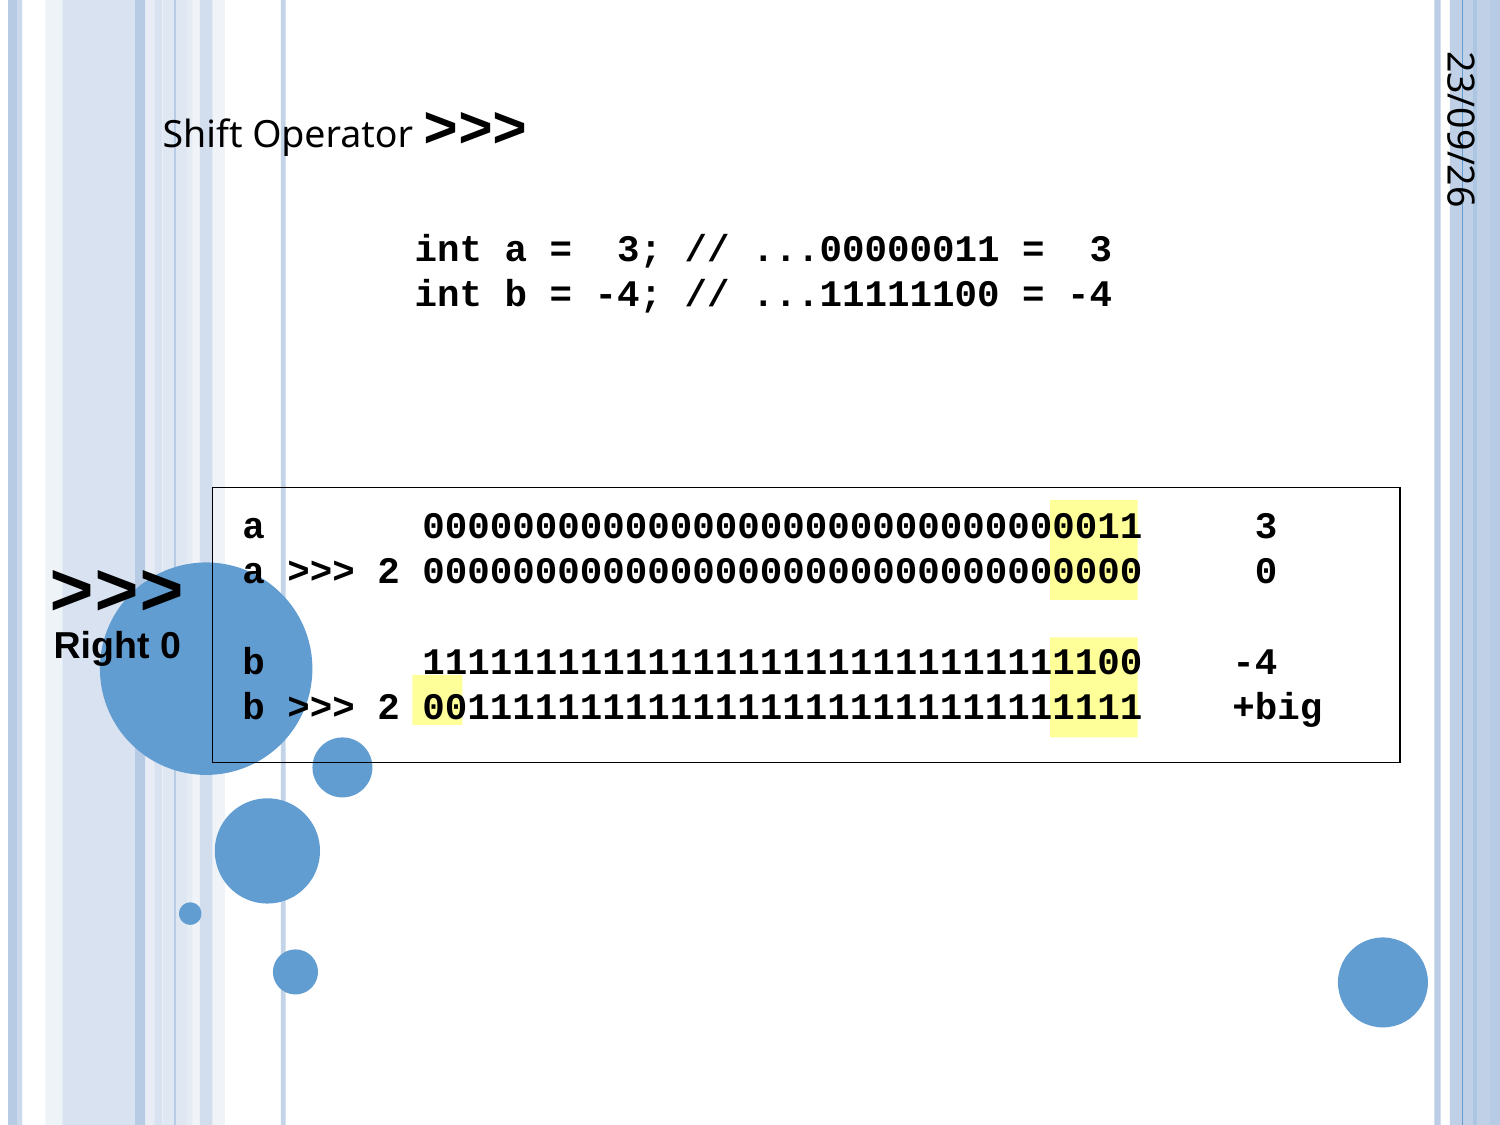

# Shift Operator >>>
int a = 3; // ...00000011 = 3
int b = -4; // ...11111100 = -4
a 00000000000000000000000000000011 3
a >>> 2 00000000000000000000000000000000 0
b 11111111111111111111111111111100 -4
b >>> 2 00111111111111111111111111111111 +big
>>>
Right 0